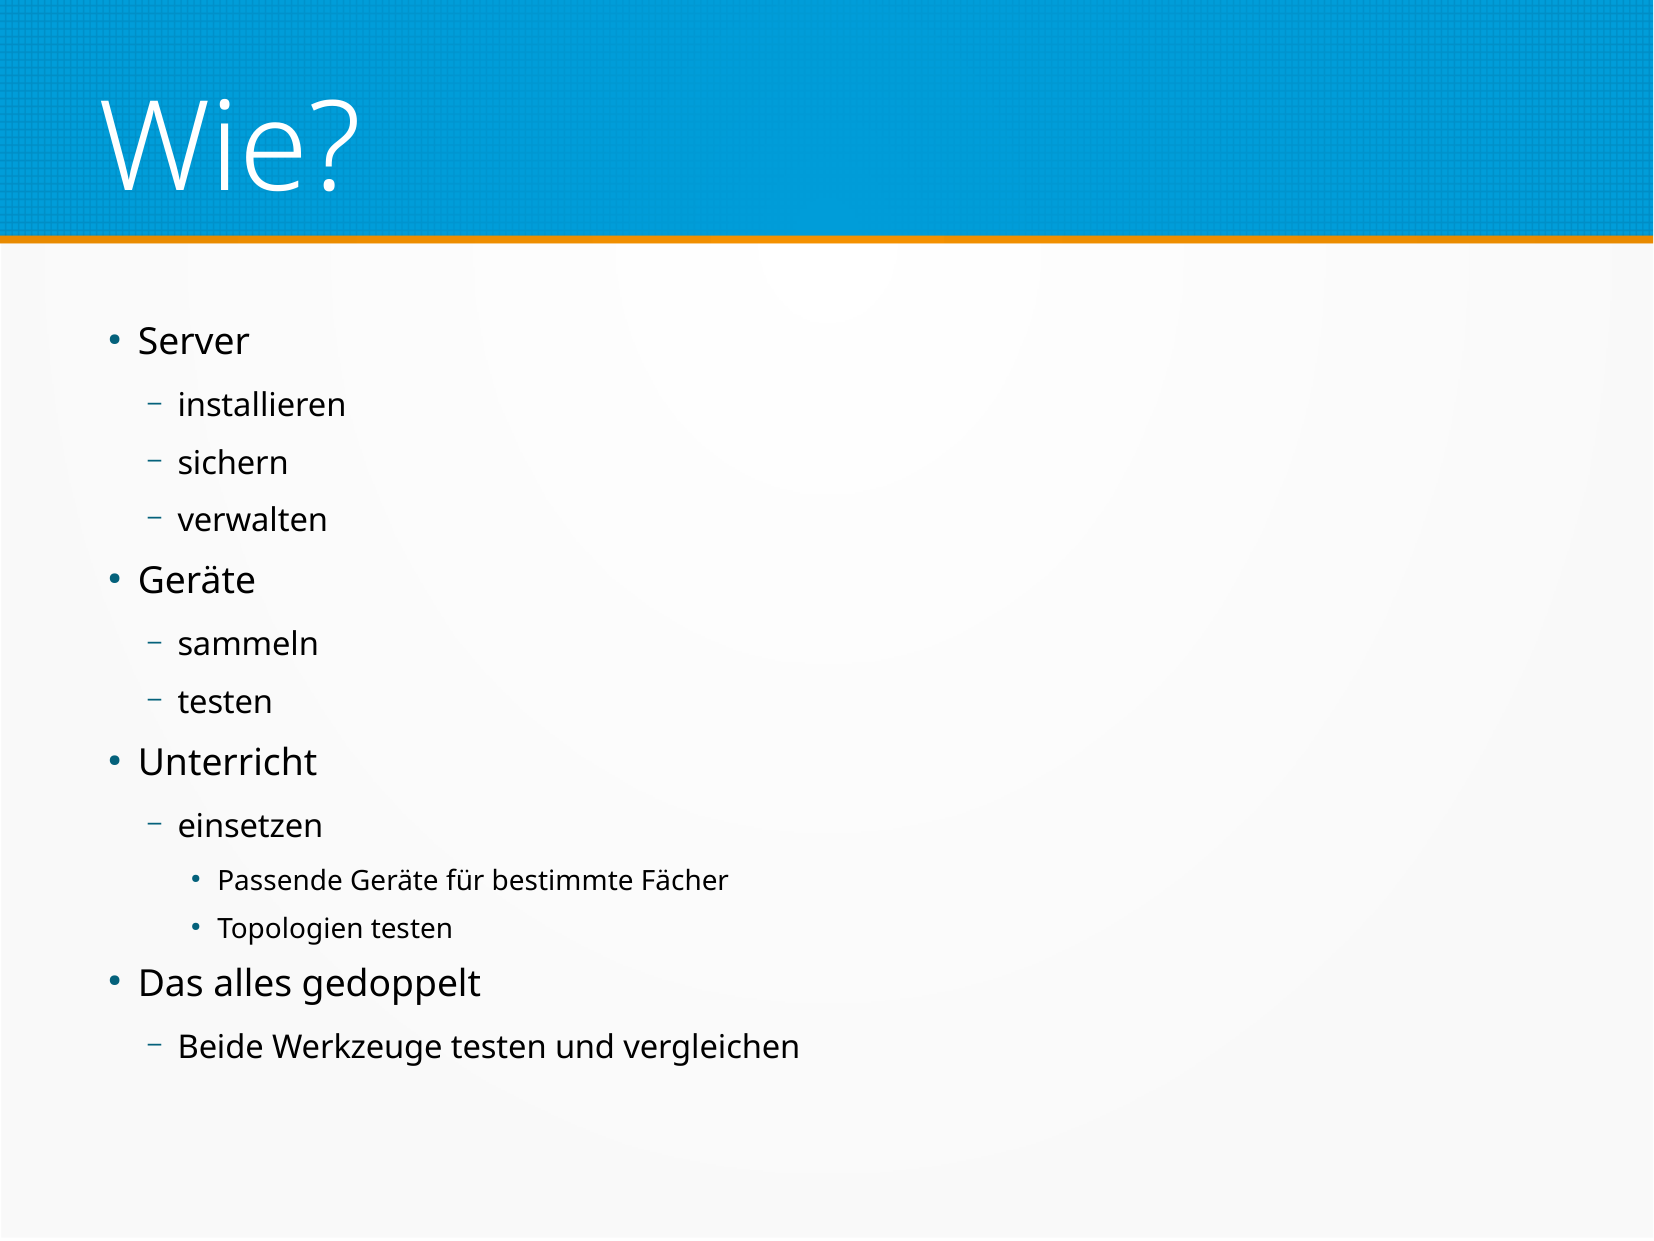

# Wie?
Server
installieren
sichern
verwalten
Geräte
sammeln
testen
Unterricht
einsetzen
Passende Geräte für bestimmte Fächer
Topologien testen
Das alles gedoppelt
Beide Werkzeuge testen und vergleichen